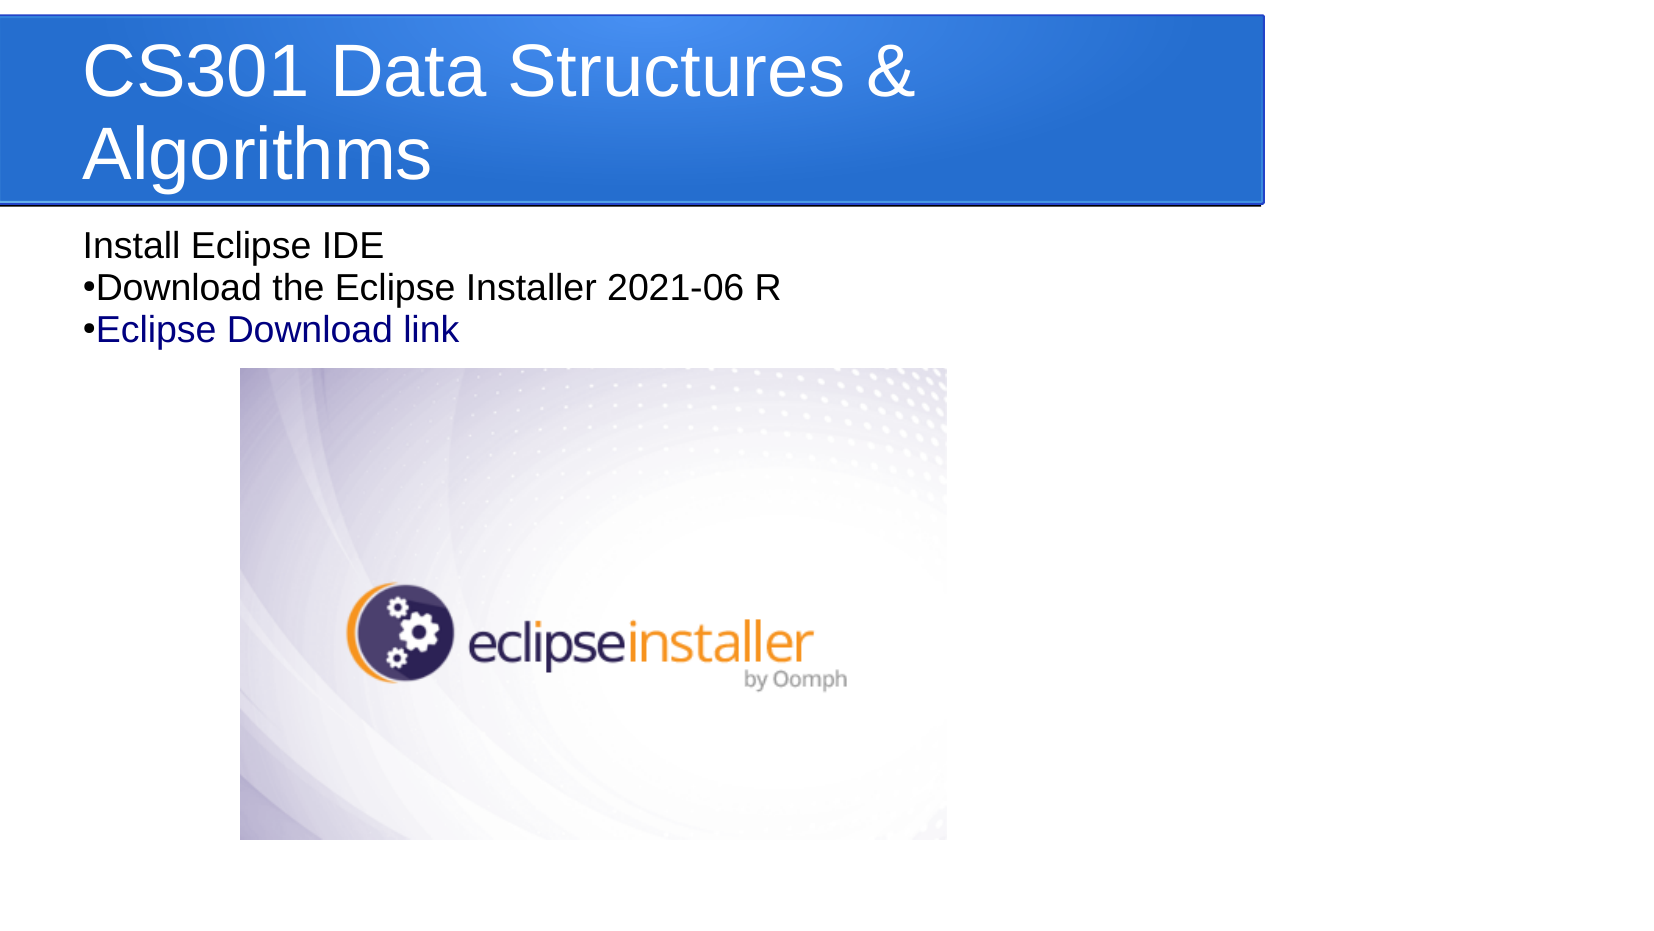

# CS301 Data Structures & Algorithms
Install Eclipse IDE
Download the Eclipse Installer 2021-06 R
Eclipse Download link